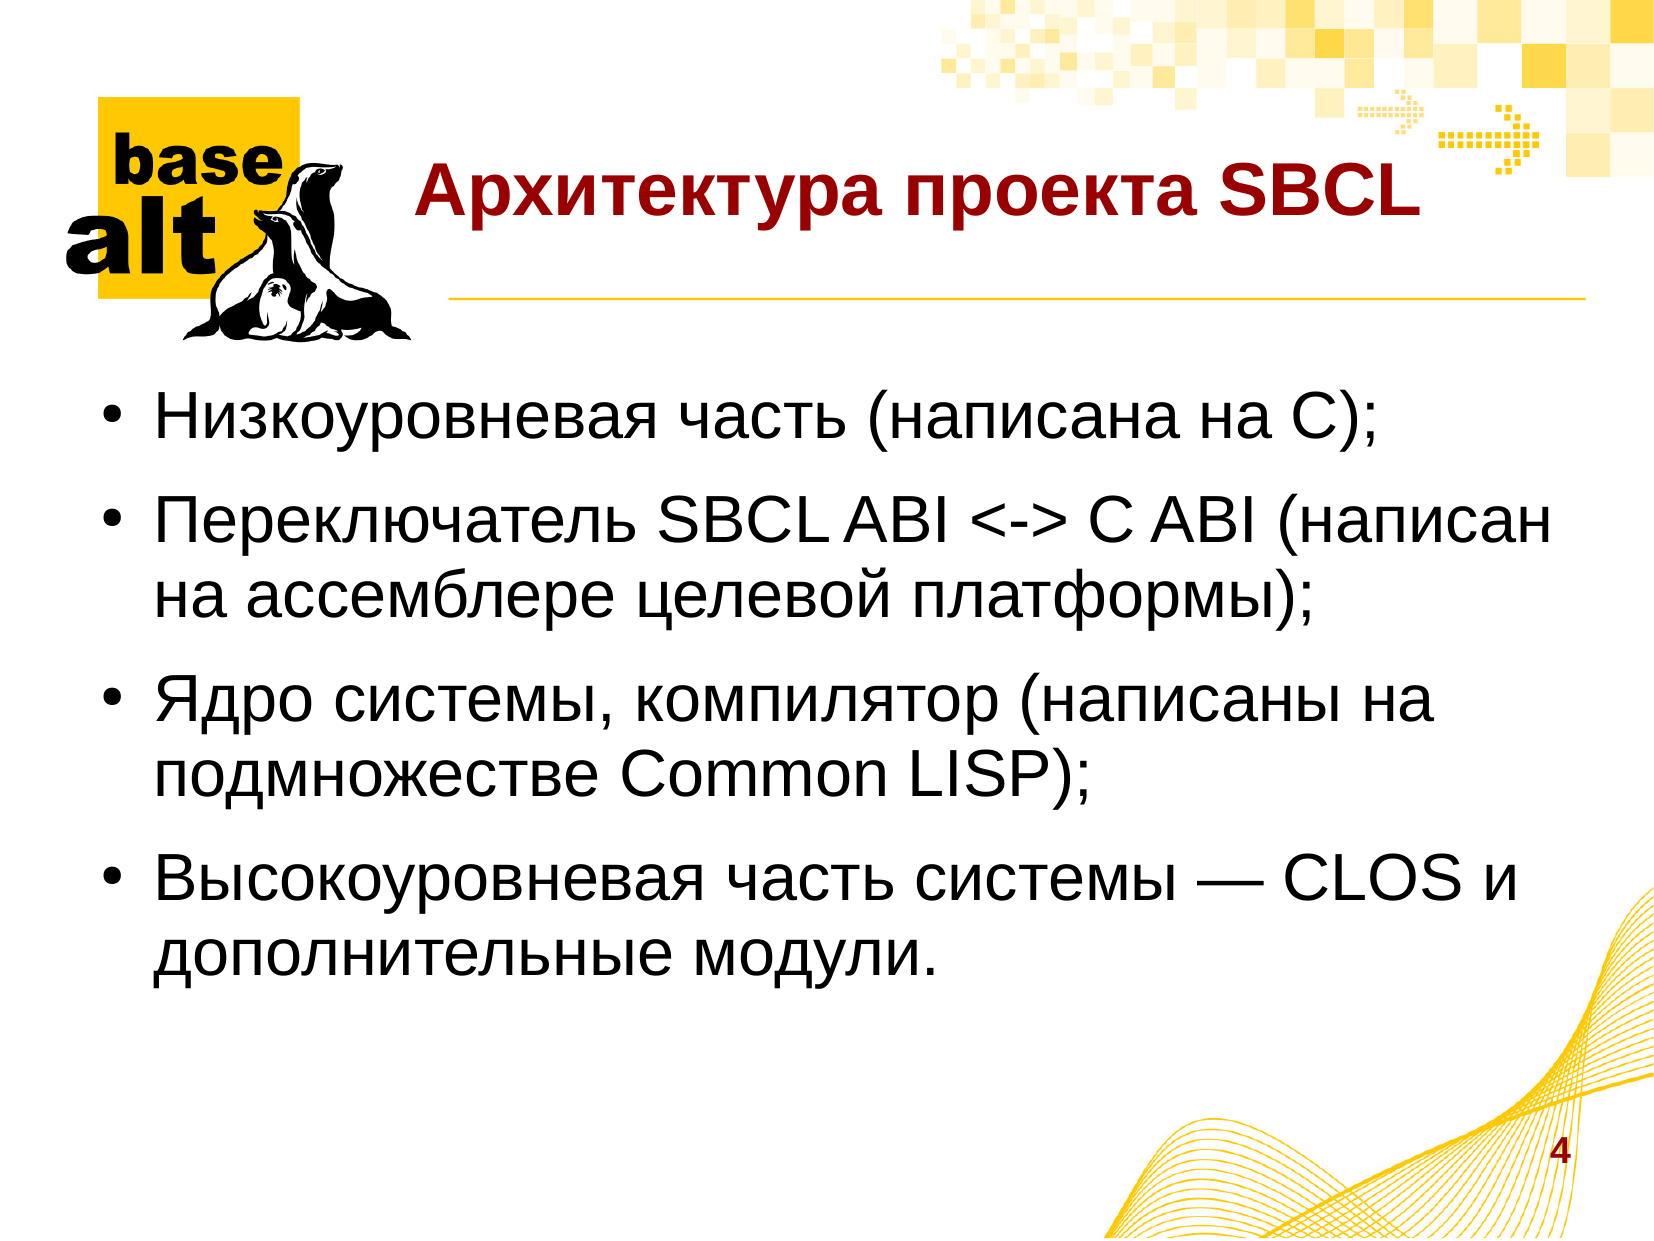

# Архитектура проекта SBCL
Низкоуровневая часть (написана на C);
Переключатель SBCL ABI <-> C ABI (написан на ассемблере целевой платформы);
Ядро системы, компилятор (написаны на подмножестве Common LISP);
Высокоуровневая часть системы — CLOS и дополнительные модули.
4